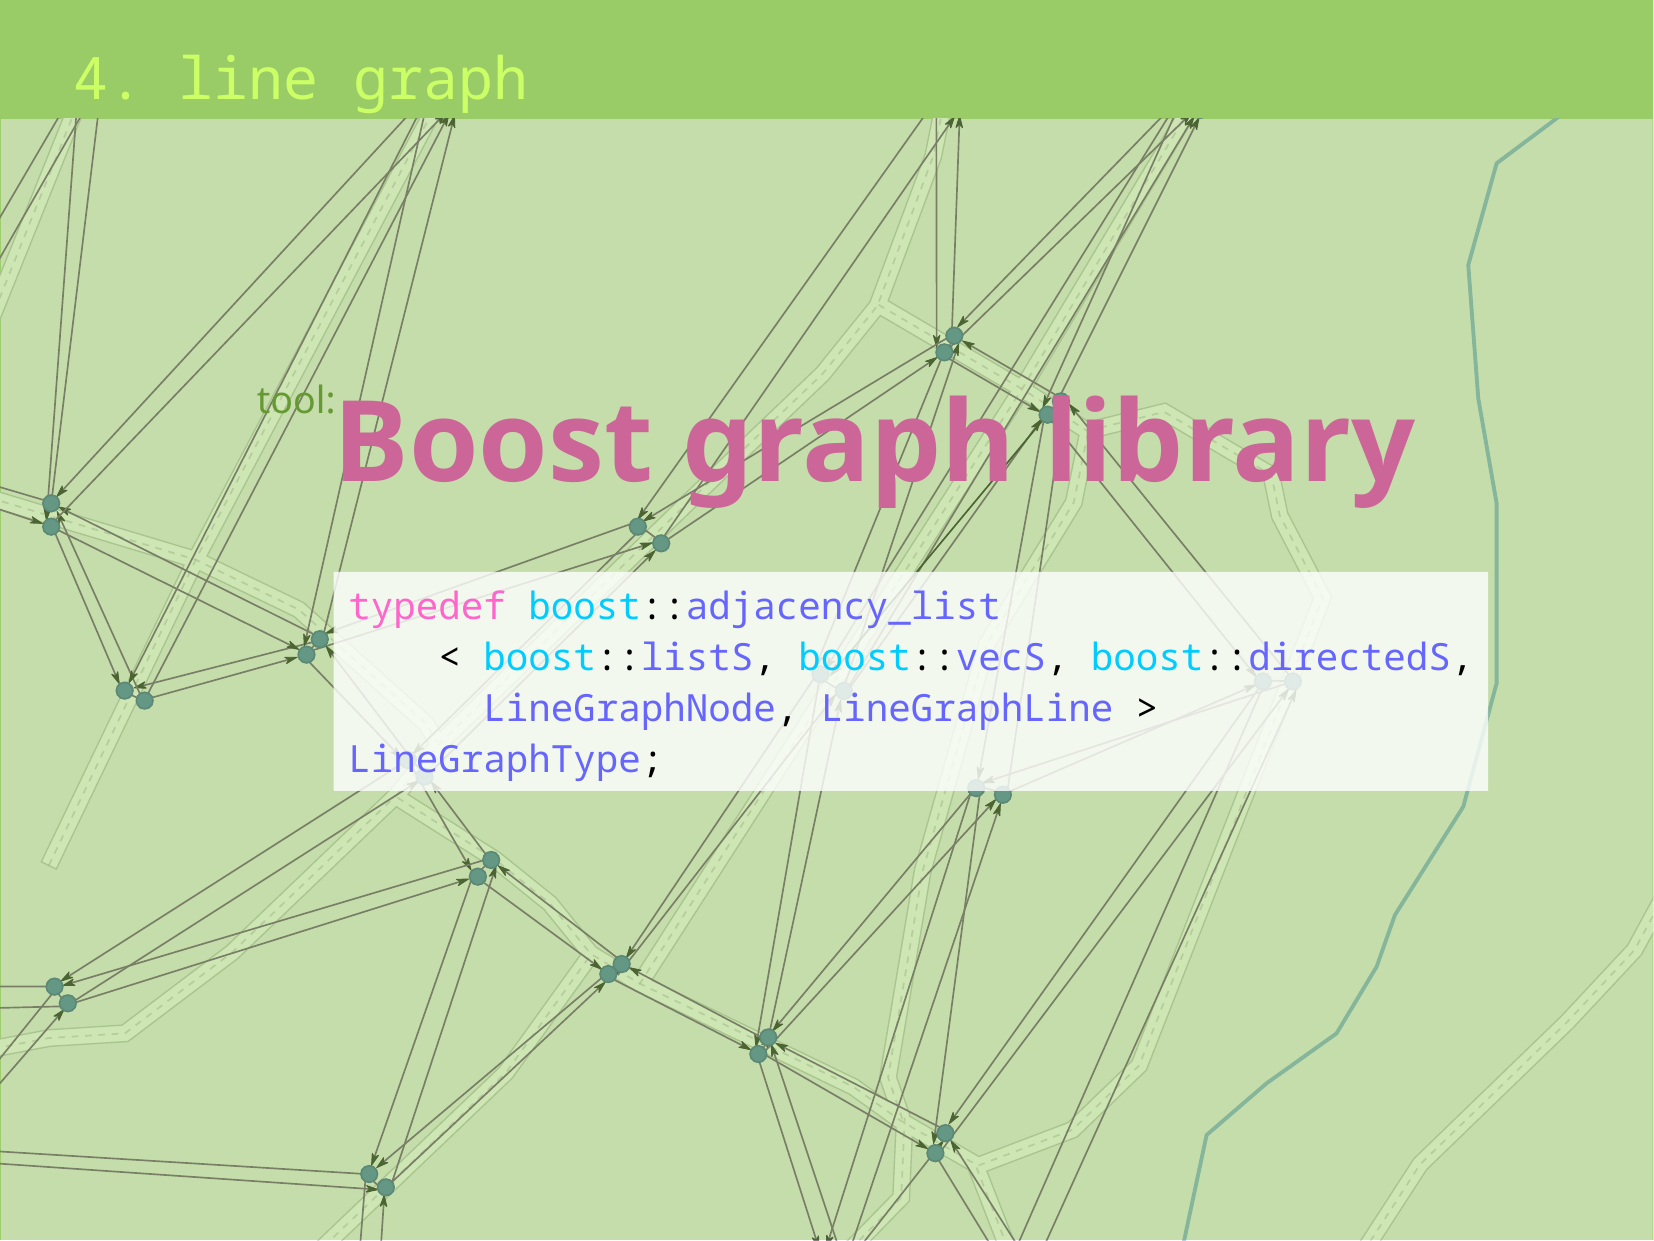

4. line graph
Boost graph library
tool:
typedef boost::adjacency_list
 < boost::listS, boost::vecS, boost::directedS,
 LineGraphNode, LineGraphLine >
LineGraphType;